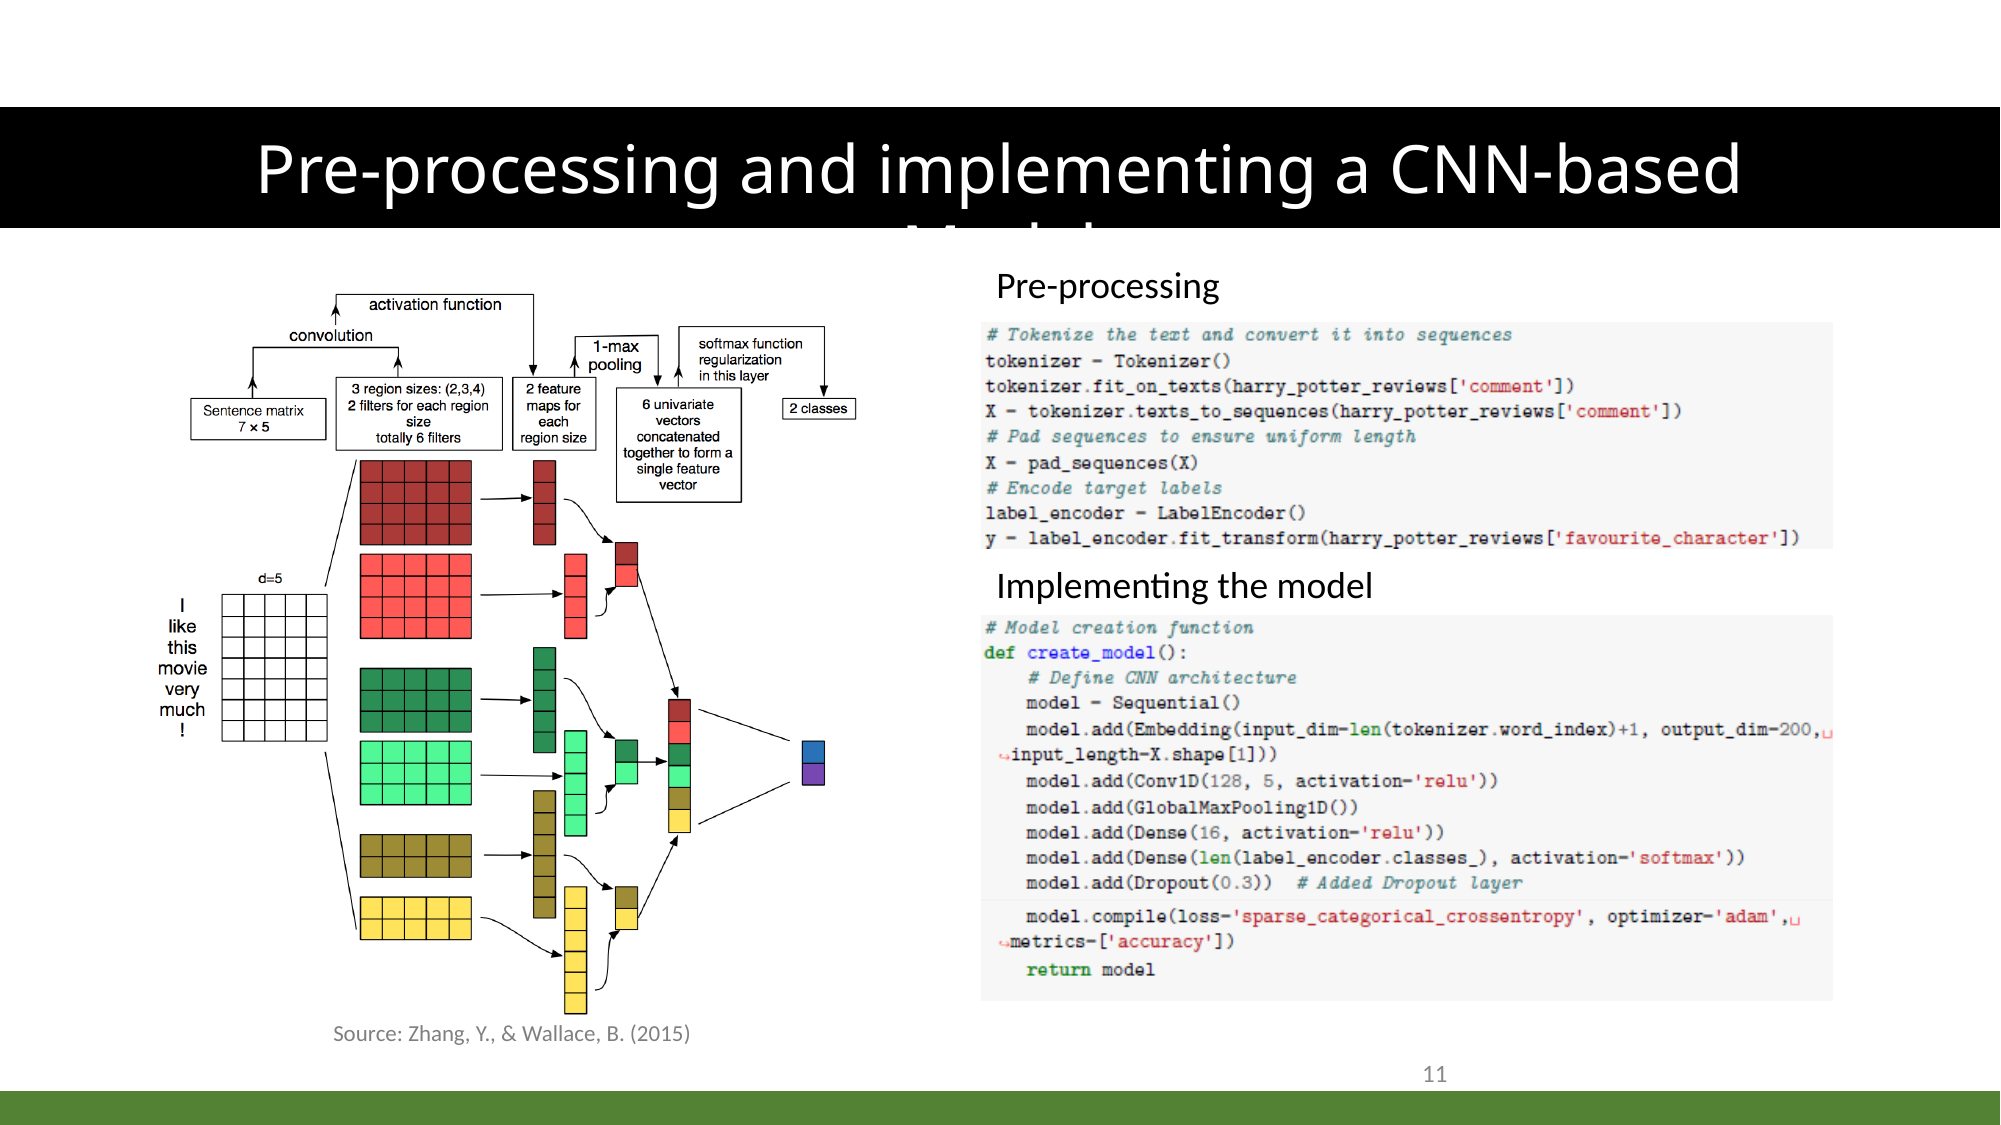

Pre-processing and implementing a CNN-based Model
Source: Zhang, Y., & Wallace, B. (2015)
Pre-processing
Implementing the model